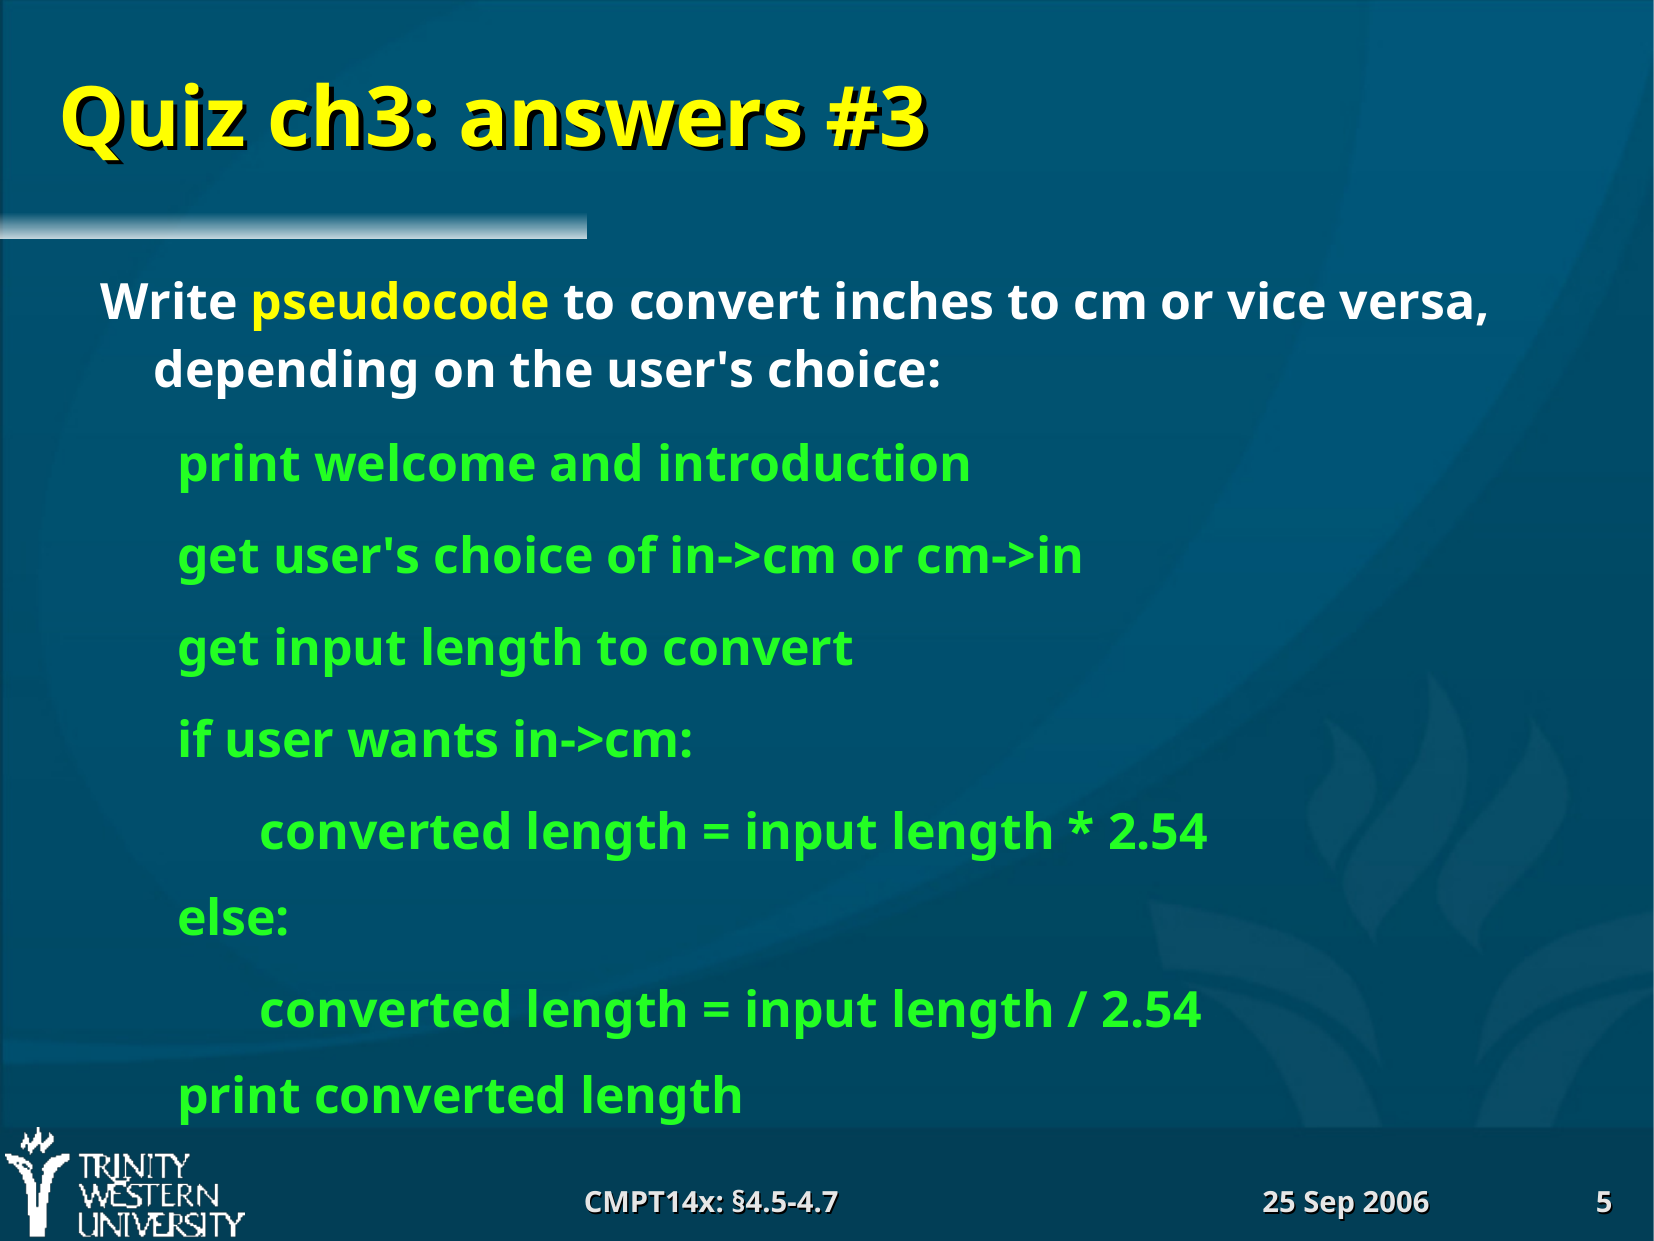

# Quiz ch3: answers #3
Write pseudocode to convert inches to cm or vice versa, depending on the user's choice:
print welcome and introduction
get user's choice of in->cm or cm->in
get input length to convert
if user wants in->cm:
converted length = input length * 2.54
else:
converted length = input length / 2.54
print converted length
CMPT14x: §4.5-4.7
25 Sep 2006
5